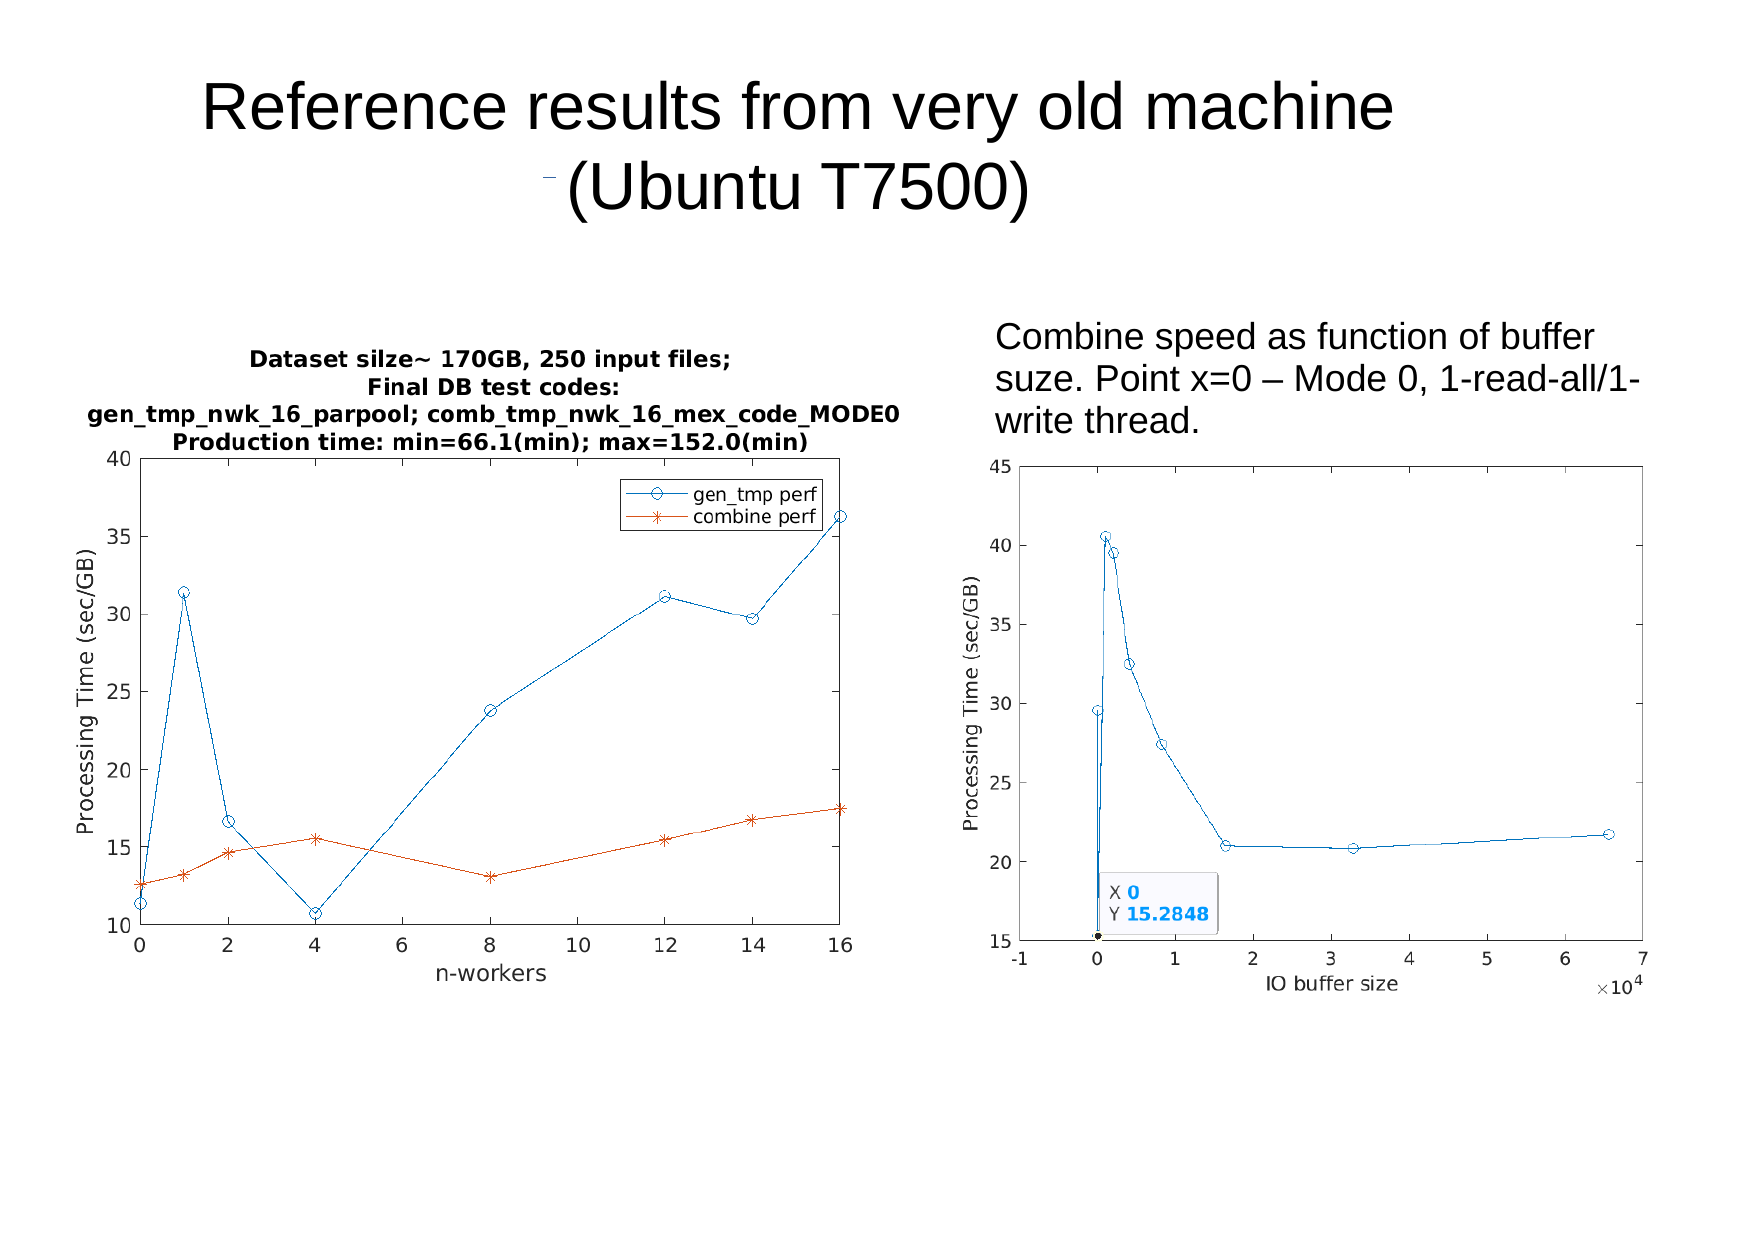

# Reference results from very old machine (Ubuntu T7500)
Combine speed as function of buffer suze. Point x=0 – Mode 0, 1-read-all/1- write thread.